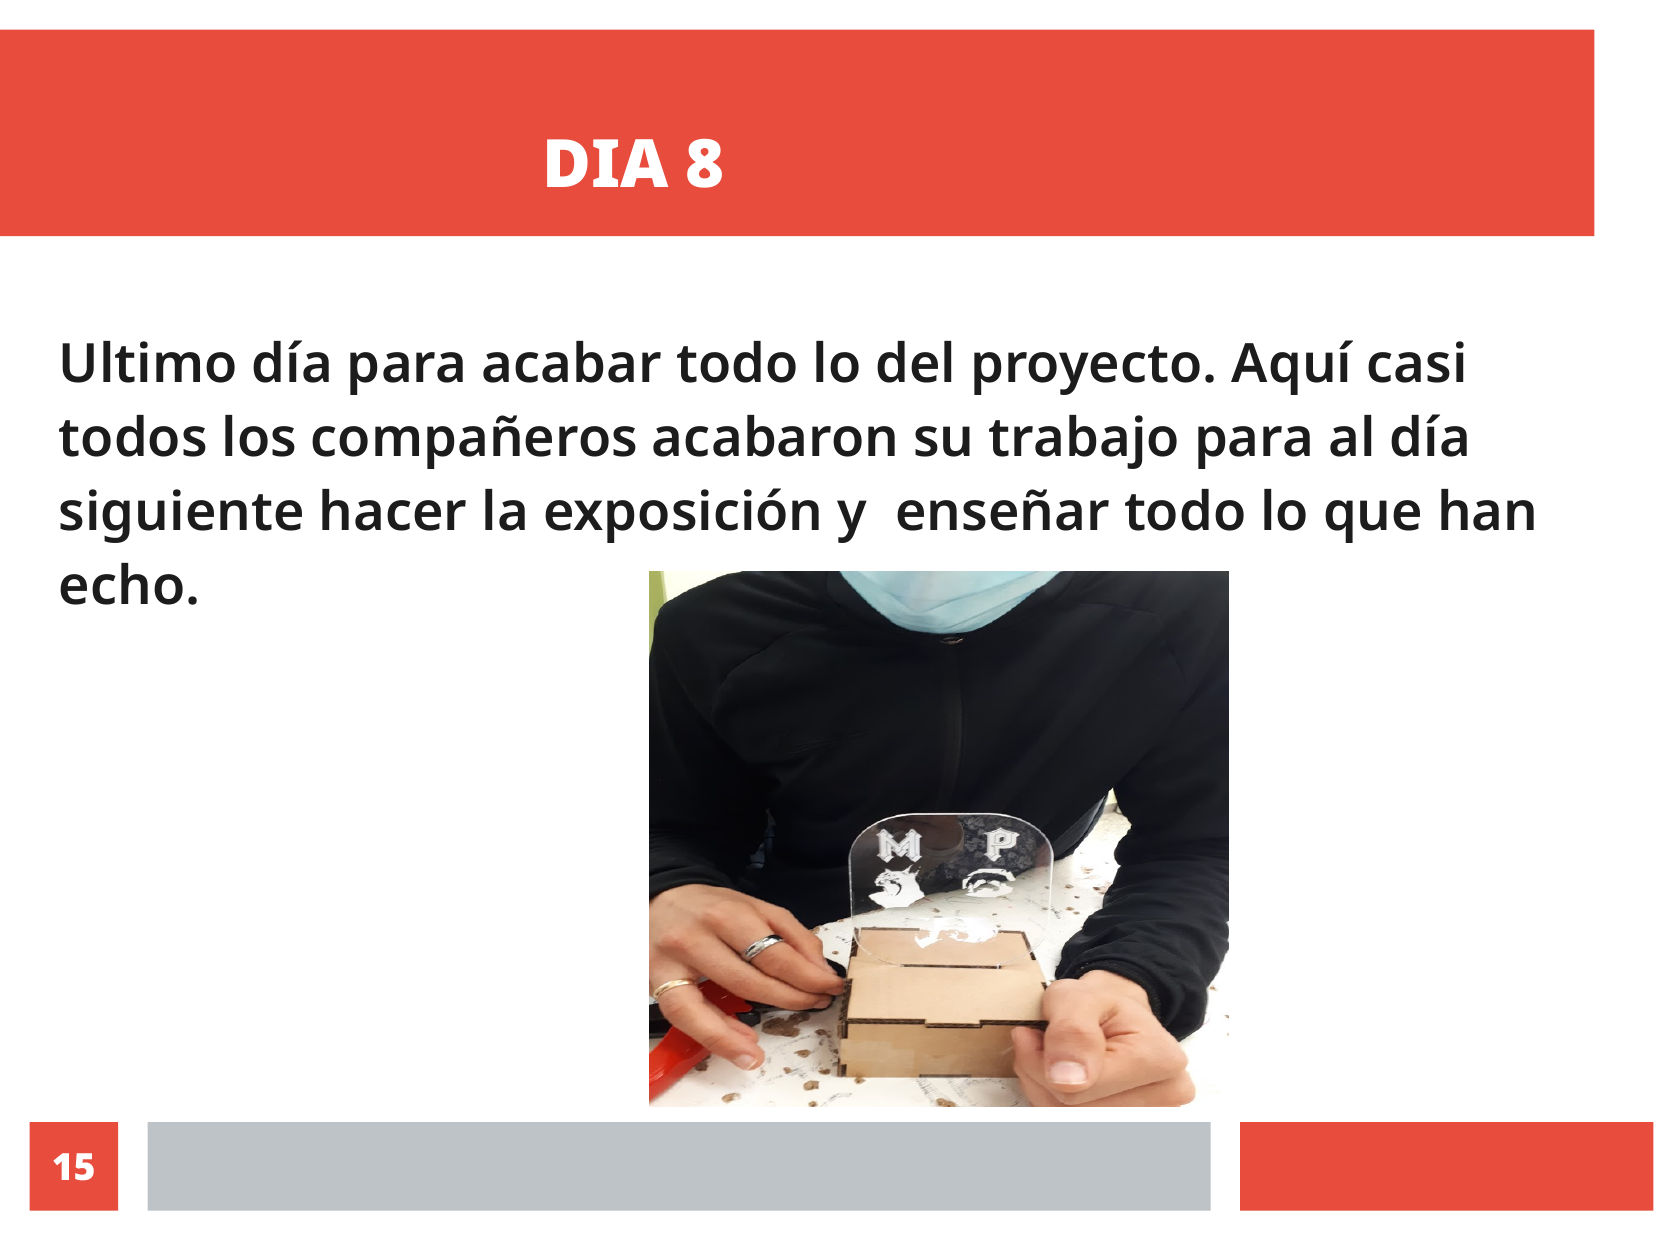

# DIA 8
Ultimo día para acabar todo lo del proyecto. Aquí casi todos los compañeros acabaron su trabajo para al día siguiente hacer la exposición y enseñar todo lo que han echo.
15